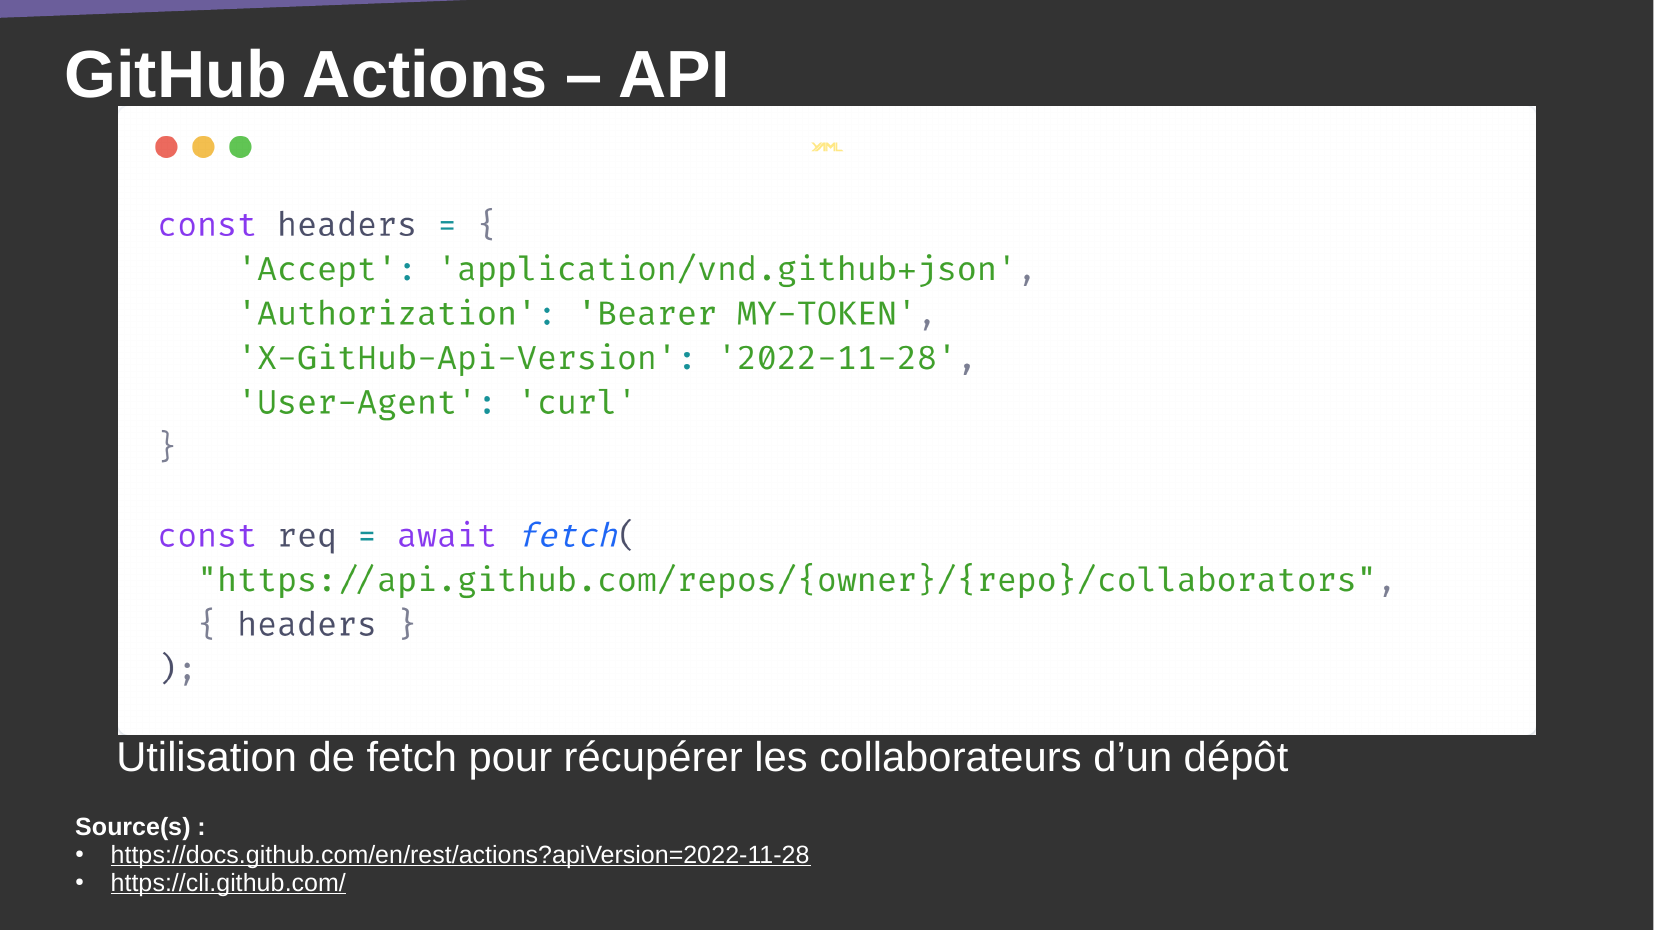

# GitHub Actions – API
Utilisation de fetch pour récupérer les collaborateurs d’un dépôt
Source(s) :
https://docs.github.com/en/rest/actions?apiVersion=2022-11-28
https://cli.github.com/